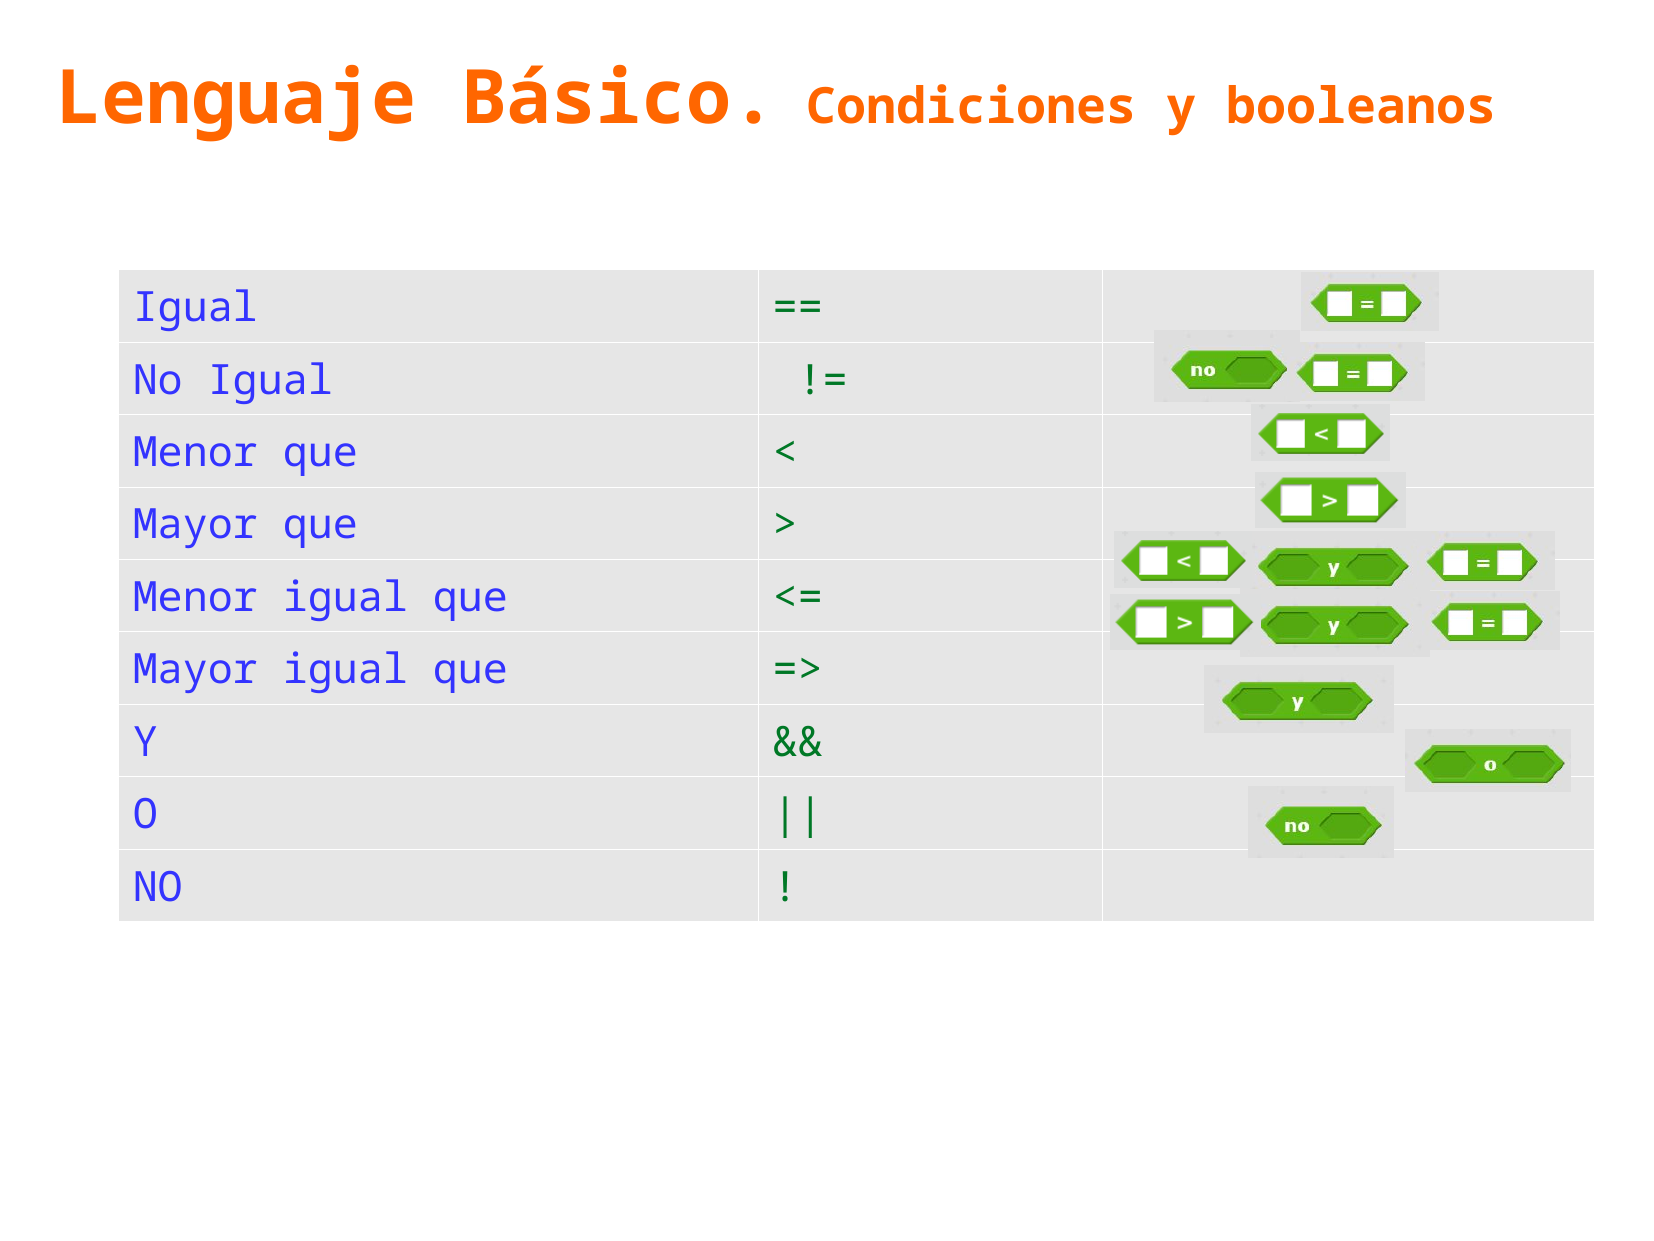

Lenguaje Básico. Condiciones y booleanos
| Igual | == | |
| --- | --- | --- |
| No Igual | != | |
| Menor que | < | |
| Mayor que | > | |
| Menor igual que | <= | |
| Mayor igual que | => | |
| Y | && | |
| O | || | |
| NO | ! | |